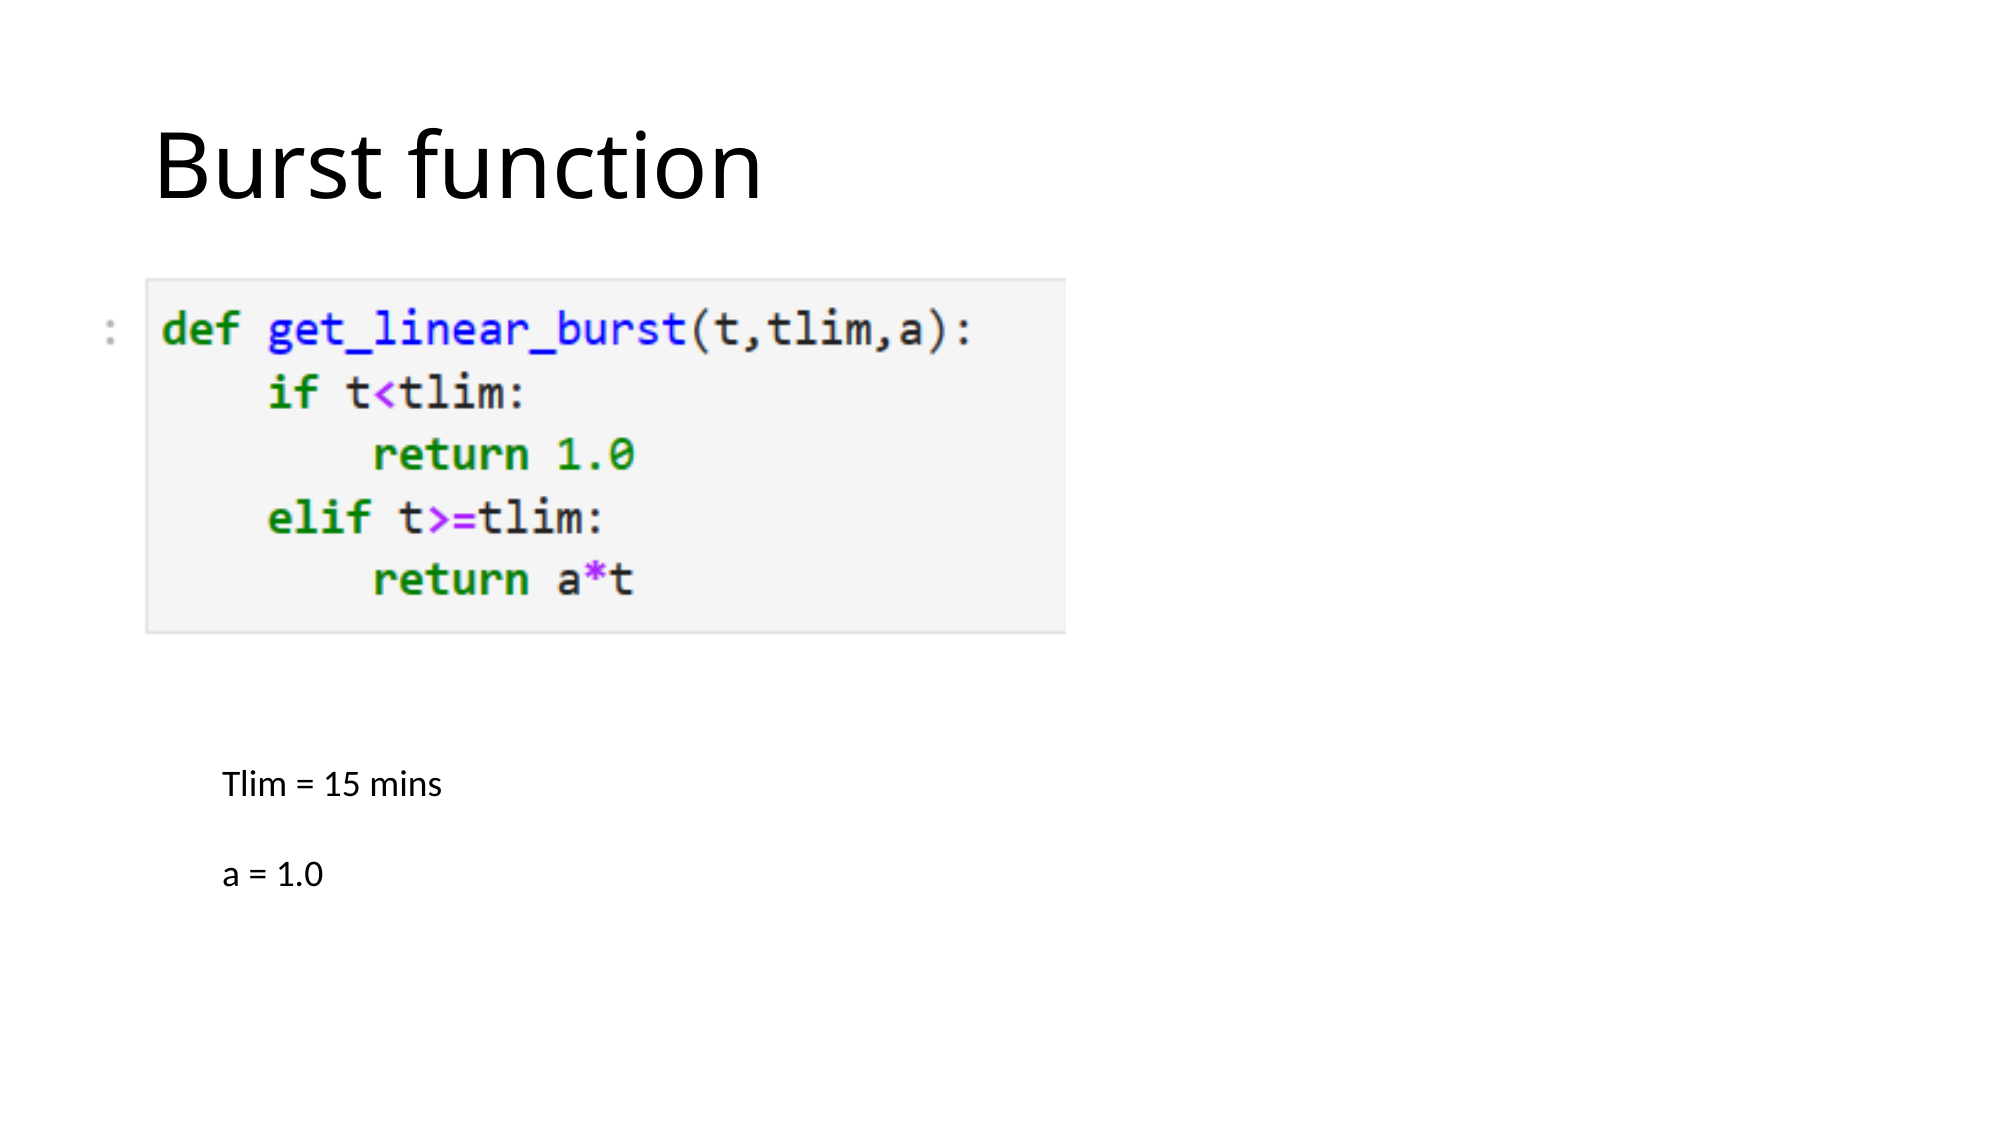

# Burst function
Tlim = 15 mins
a = 1.0